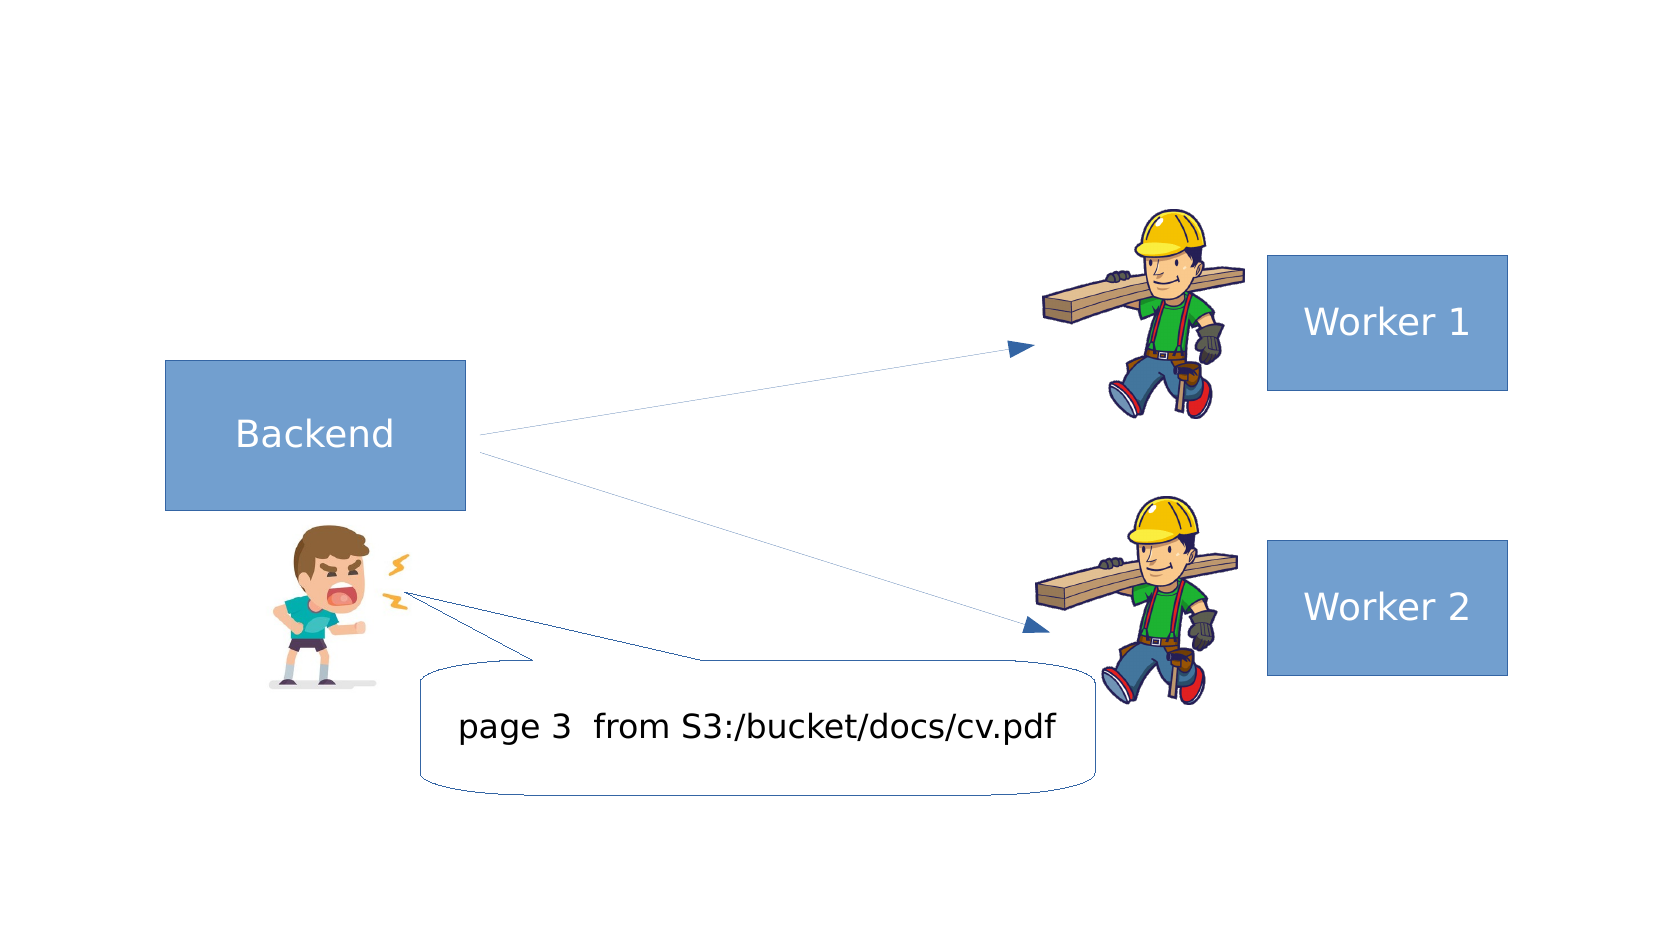

Worker 1
Backend
Worker 2
page 3 from S3:/bucket/docs/cv.pdf